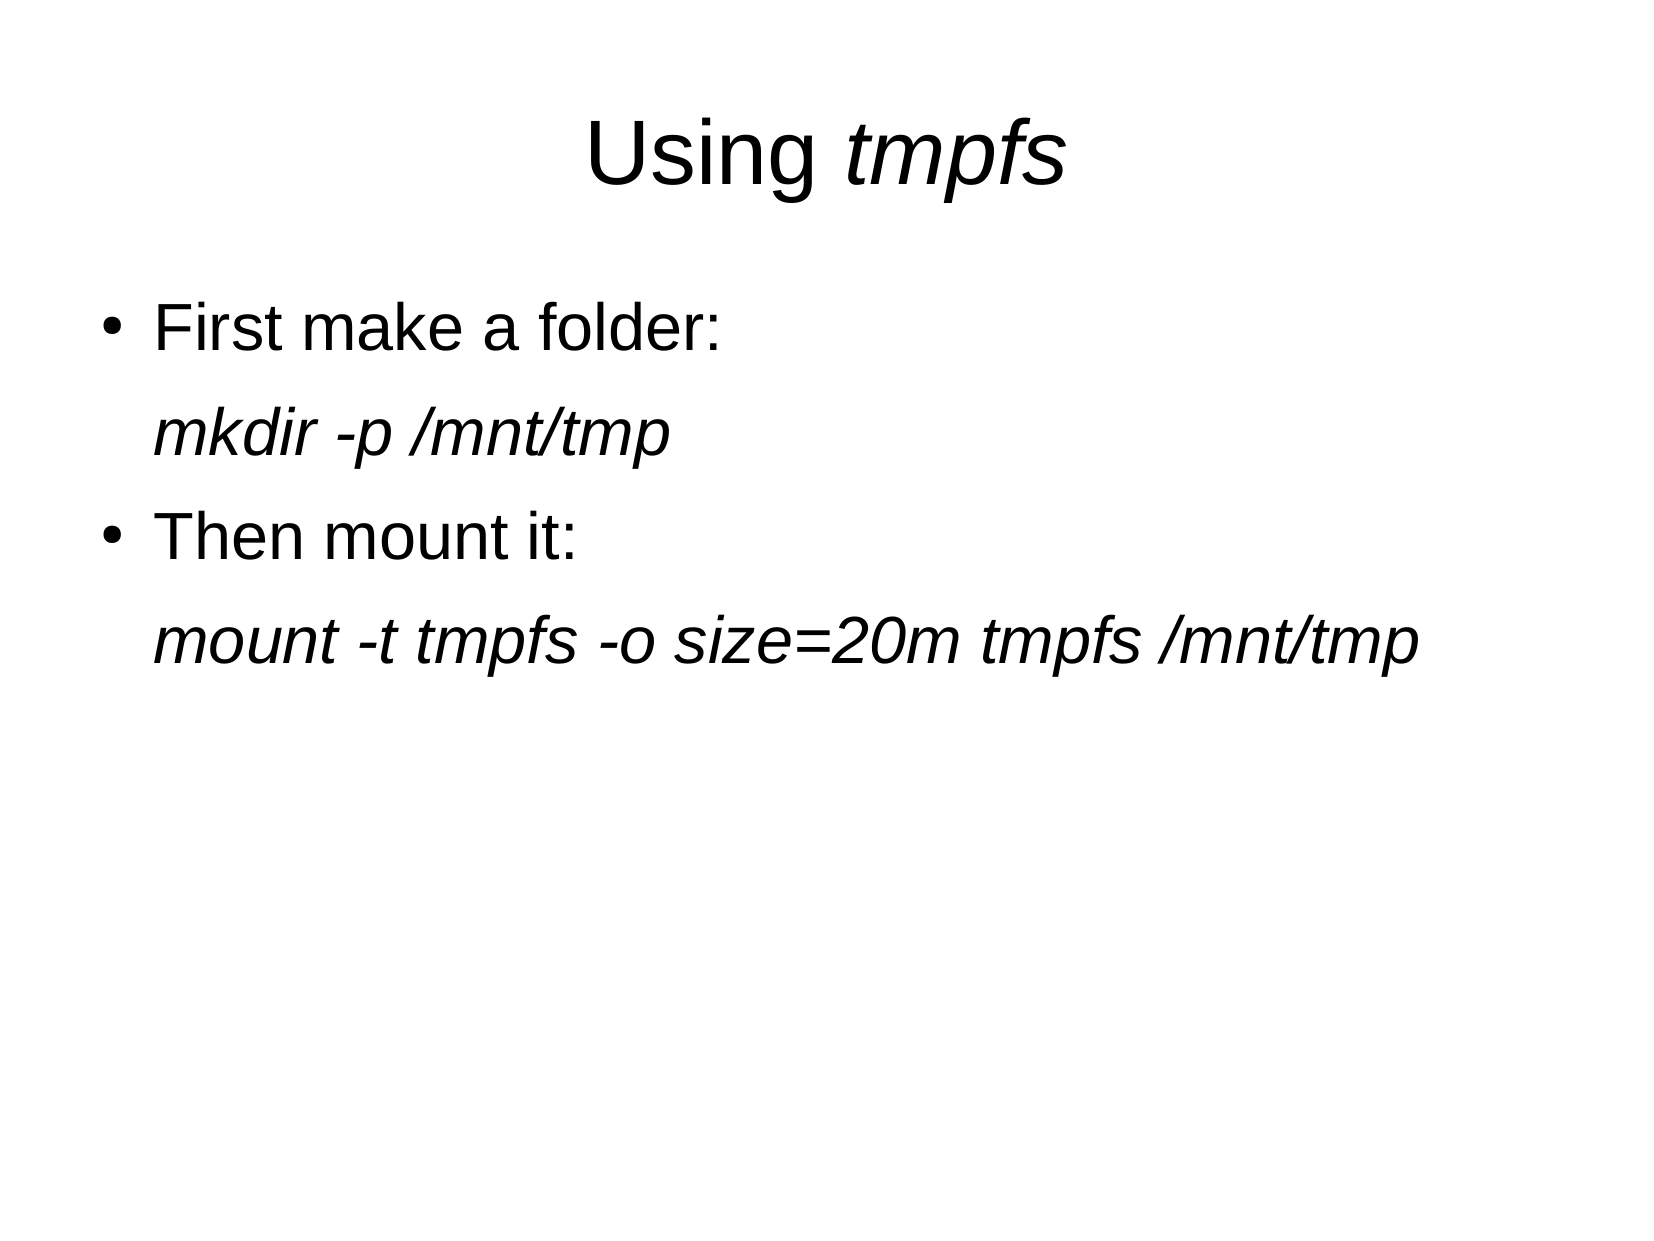

# Using tmpfs
First make a folder:
mkdir -p /mnt/tmp
Then mount it:
mount -t tmpfs -o size=20m tmpfs /mnt/tmp